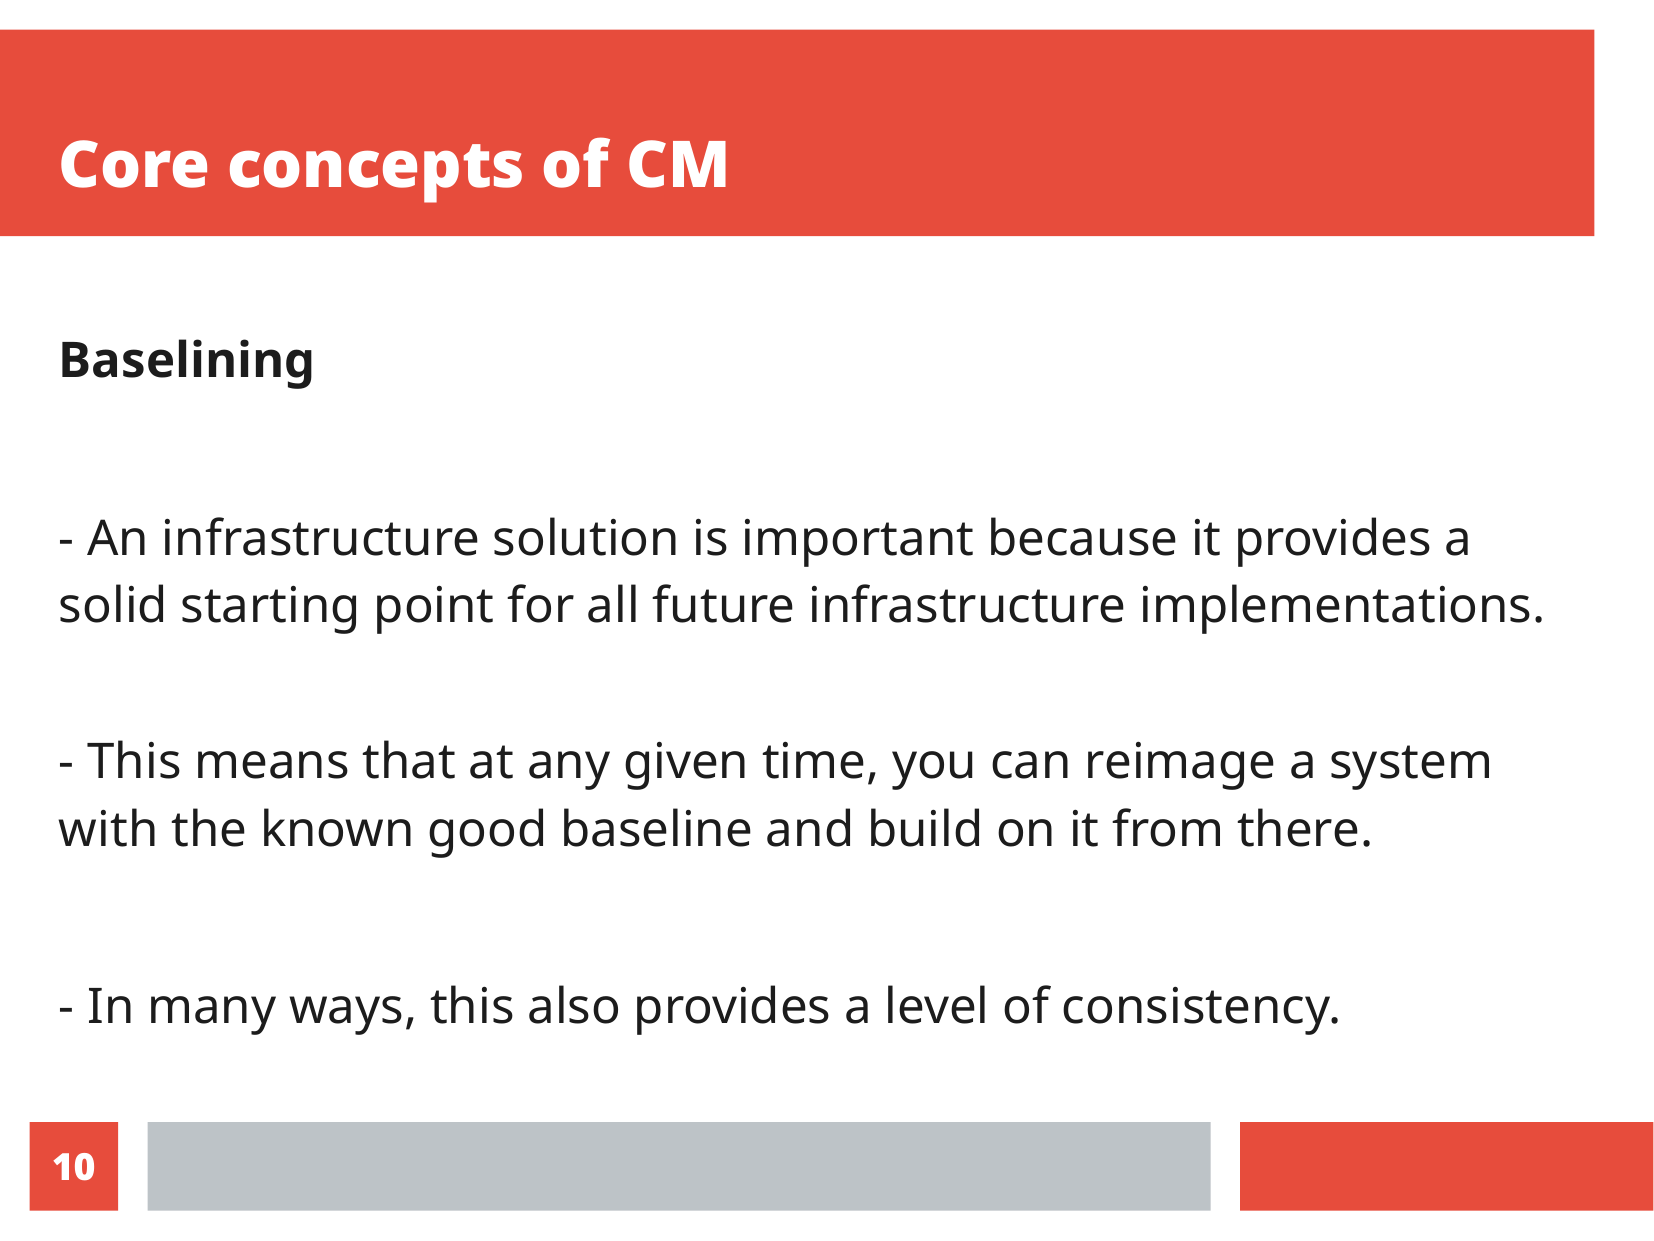

# Core concepts of CM
Baselining
- An infrastructure solution is important because it provides a solid starting point for all future infrastructure implementations.
- This means that at any given time, you can reimage a system with the known good baseline and build on it from there.
- In many ways, this also provides a level of consistency.
10